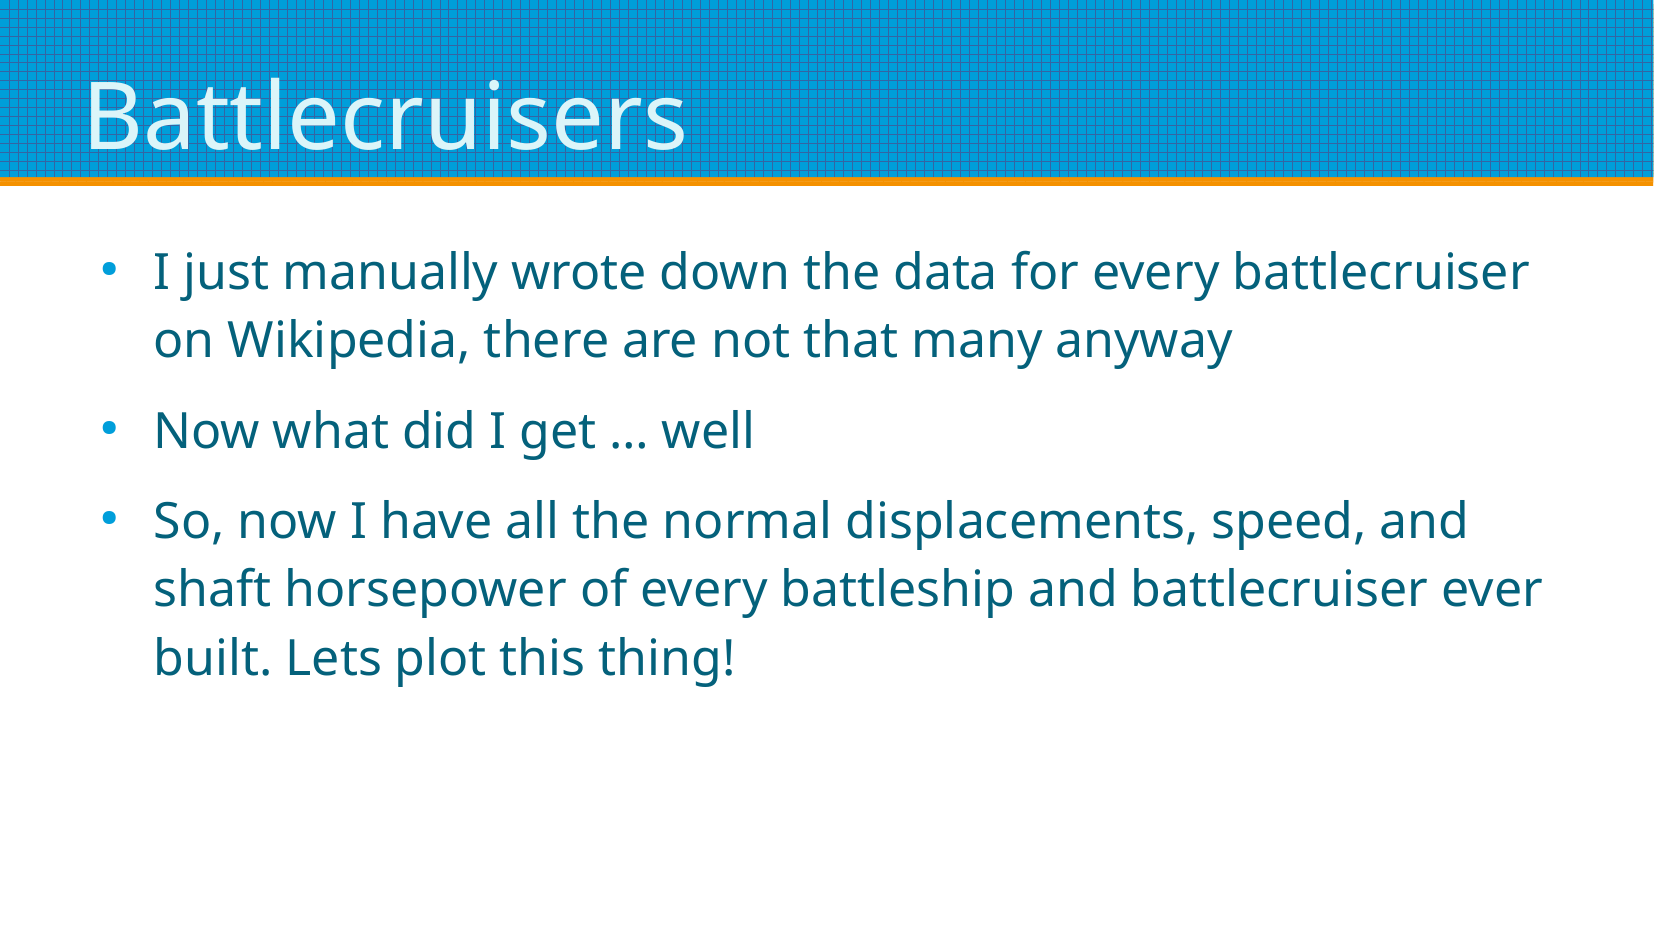

# Battlecruisers
I just manually wrote down the data for every battlecruiser on Wikipedia, there are not that many anyway
Now what did I get … well
So, now I have all the normal displacements, speed, and shaft horsepower of every battleship and battlecruiser ever built. Lets plot this thing!